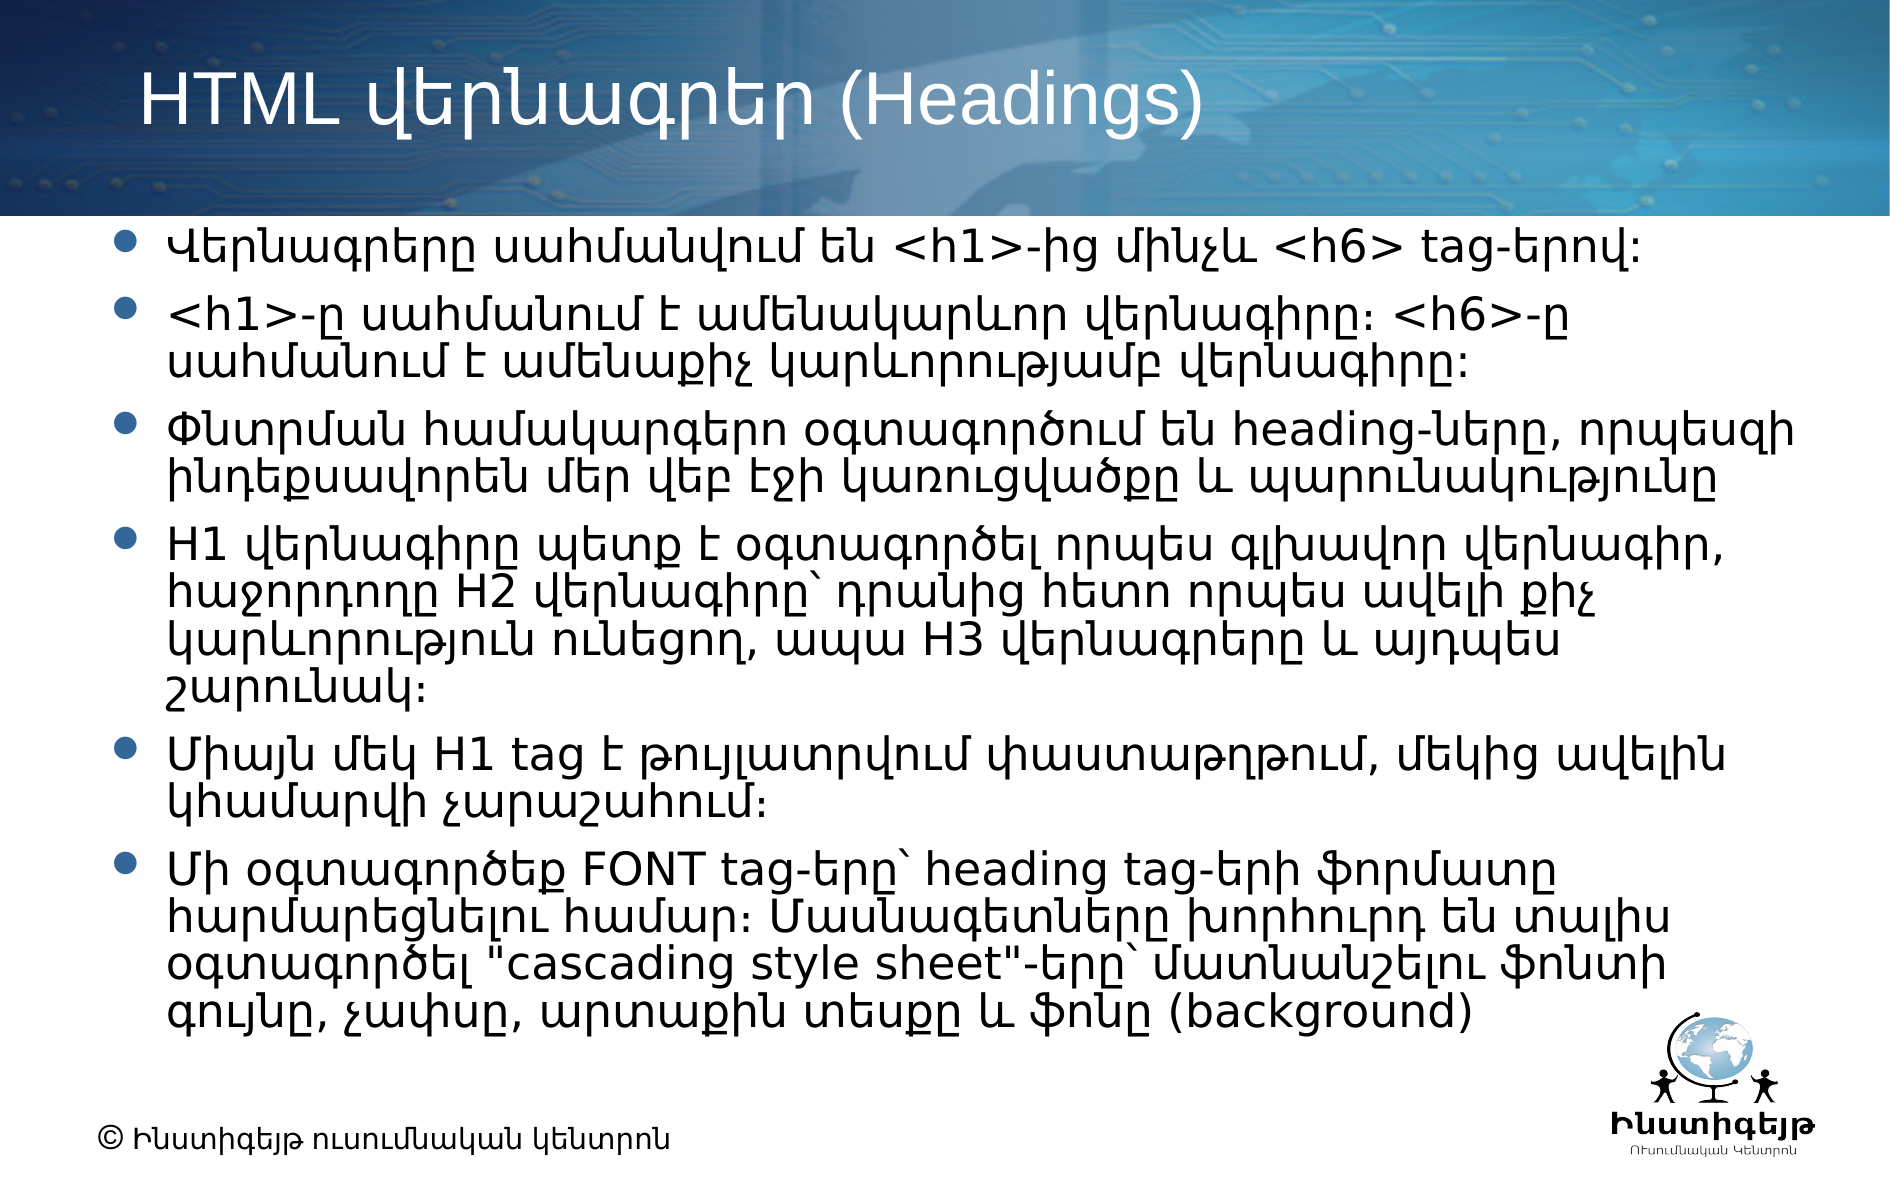

HTML վերնագրեր (Headings)
# Վերնագրերը սահմանվում են <h1>-ից մինչև <h6> tag-երով:
<h1>-ը սահմանում է ամենակարևոր վերնագիրը։ <h6>-ը սահմանում է ամենաքիչ կարևորությամբ վերնագիրը:
Փնտրման համակարգերn օգտագործում են heading-ները, որպեսզի ինդեքսավորեն մեր վեբ էջի կառուցվածքը և պարունակությունը
H1 վերնագիրը պետք է օգտագործել որպես գլխավոր վերնագիր, հաջորդողը H2 վերնագիրը՝ դրանից հետո որպես ավելի քիչ կարևորություն ունեցող, ապա H3 վերնագրերը և այդպես շարունակ։
Միայն մեկ H1 tag է թույլատրվում փաստաթղթում, մեկից ավելին կհամարվի չարաշահում։
Մի օգտագործեք FONT tag-երը՝ heading tag-երի ֆորմատը հարմարեցնելու համար։ Մասնագետները խորհուրդ են տալիս օգտագործել "cascading style sheet"-երը՝ մատնանշելու ֆոնտի գույնը, չափսը, արտաքին տեսքը և ֆոնը (background)